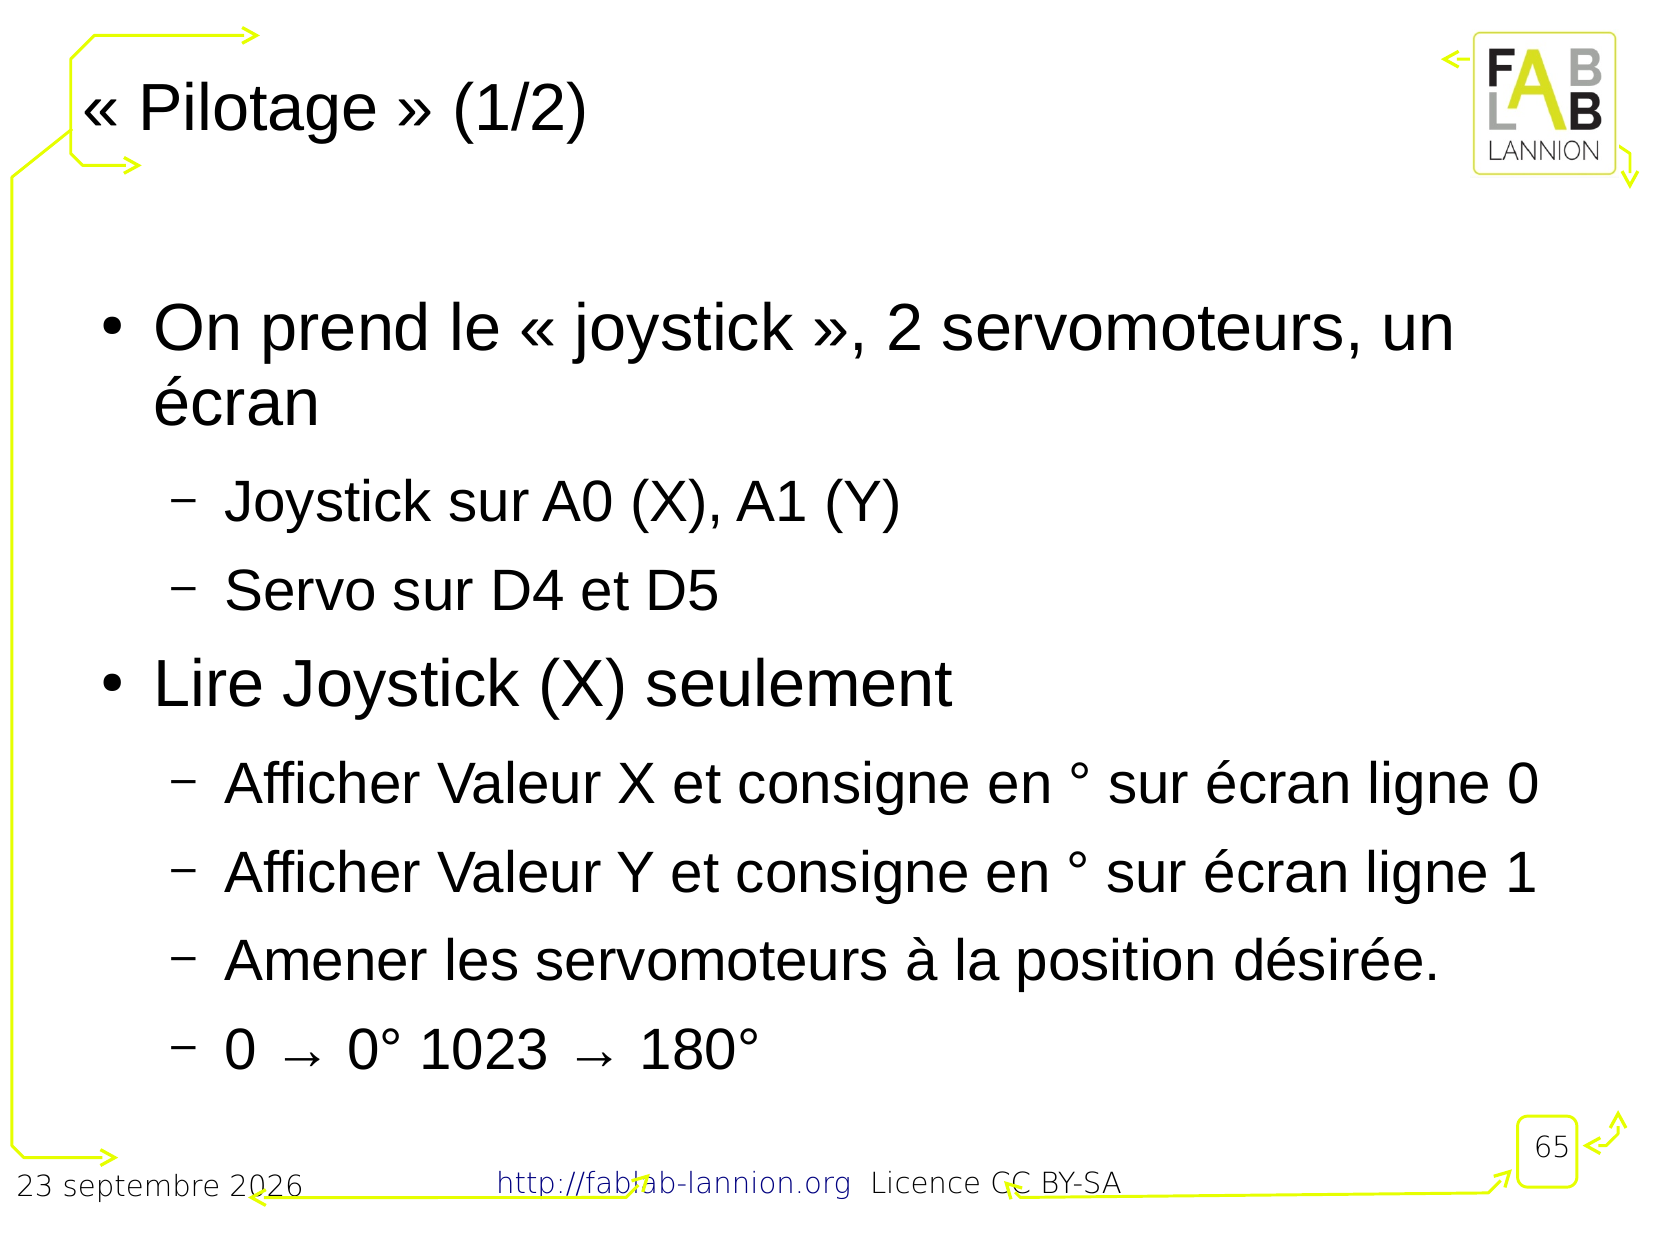

# « Pilotage » (1/2)
On prend le « joystick », 2 servomoteurs, un écran
Joystick sur A0 (X), A1 (Y)
Servo sur D4 et D5
Lire Joystick (X) seulement
Afficher Valeur X et consigne en ° sur écran ligne 0
Afficher Valeur Y et consigne en ° sur écran ligne 1
Amener les servomoteurs à la position désirée.
0 → 0° 1023 → 180°
65